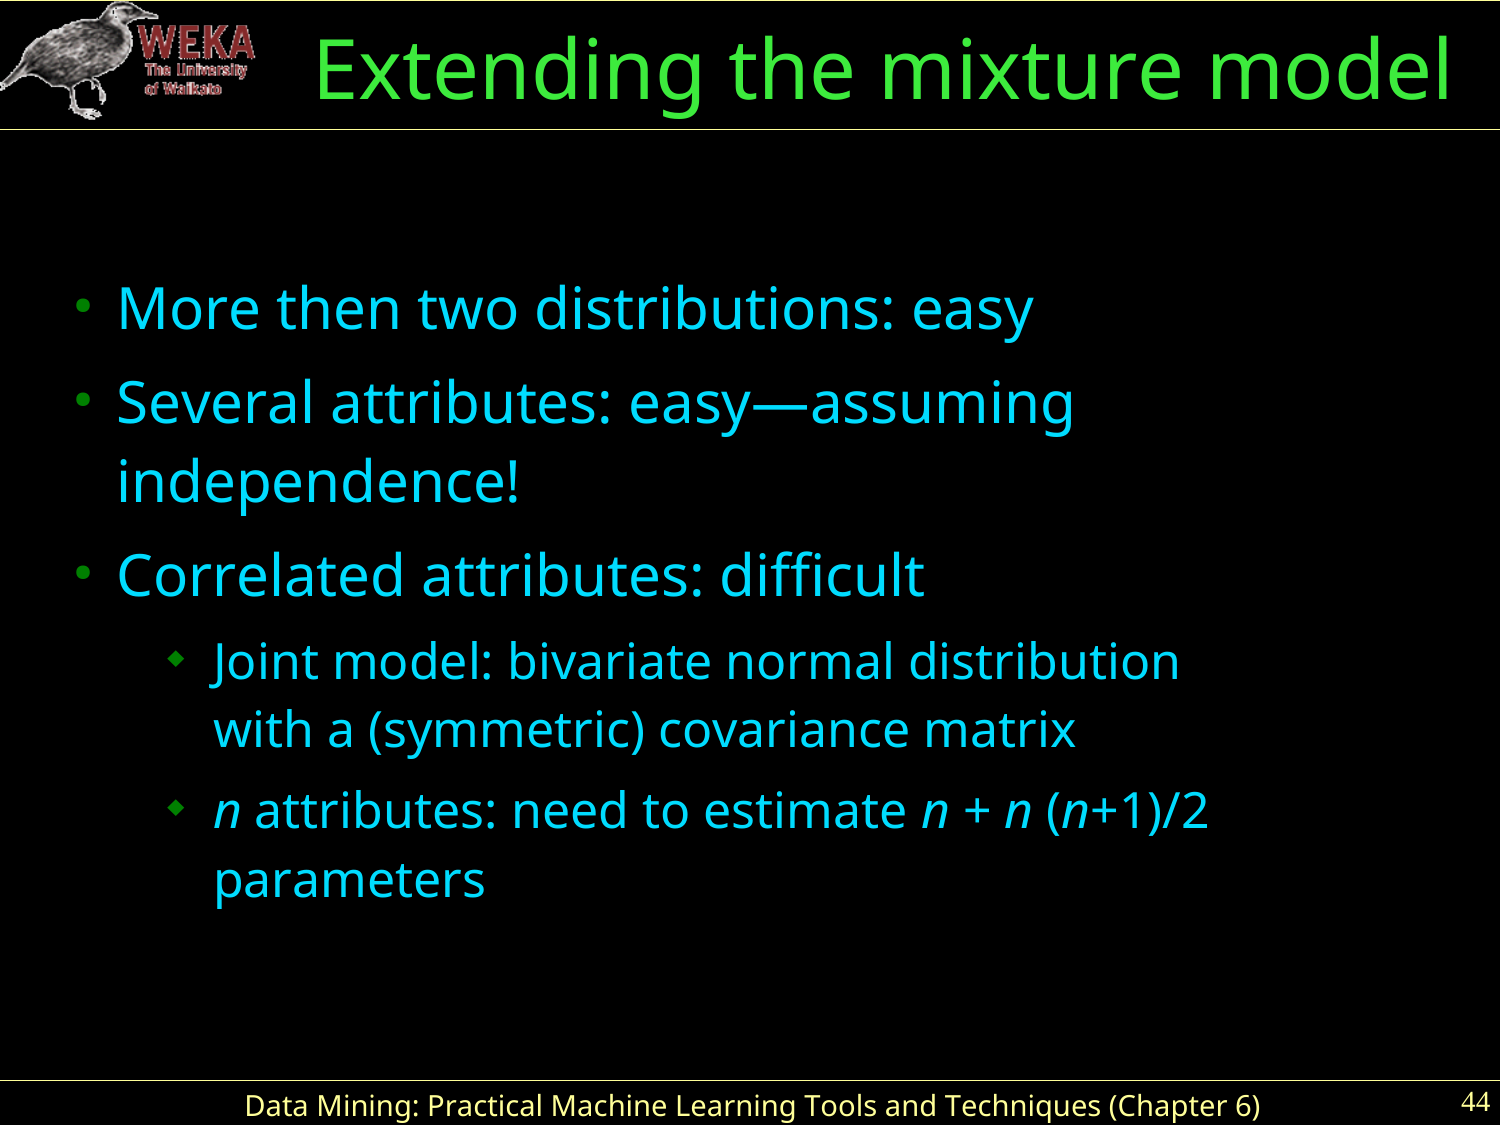

# Extending the mixture model
More then two distributions: easy
Several attributes: easy—assuming independence!
Correlated attributes: difficult
Joint model: bivariate normal distribution
with a (symmetric) covariance matrix
n attributes: need to estimate n + n (n+1)/2 parameters
Data Mining: Practical Machine Learning Tools and Techniques (Chapter 6)
44